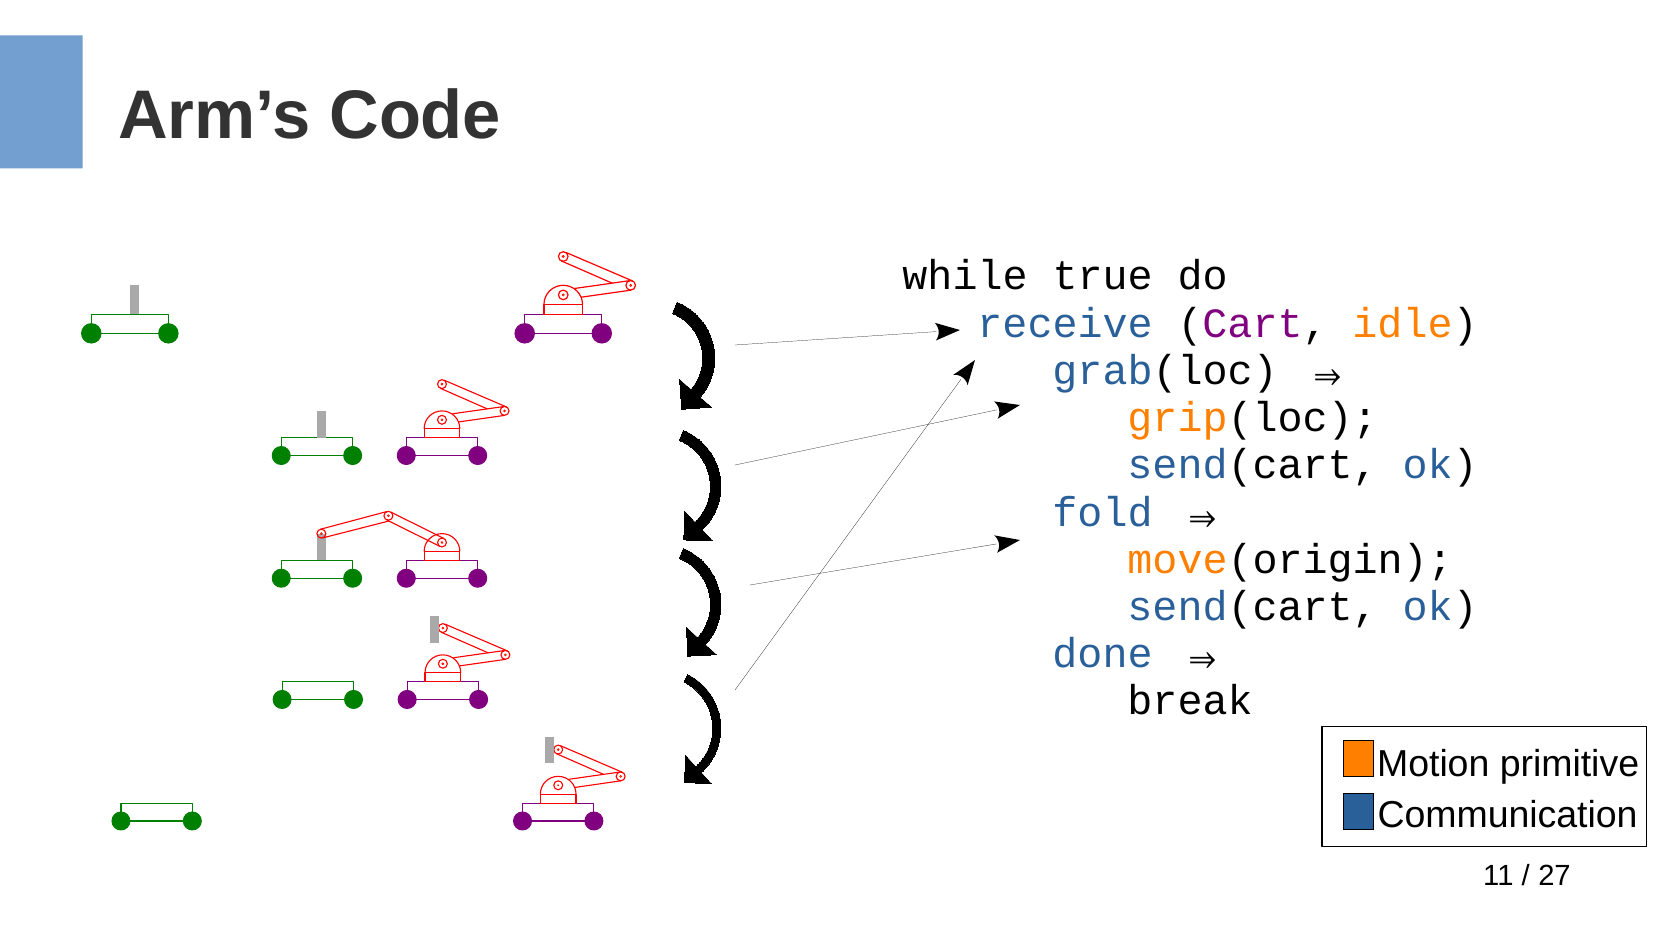

# Arm’s Code
while true do
	receive (Cart, idle)
		grab(loc) ⇒
			grip(loc);
			send(cart, ok)
		fold ⇒
			move(origin);
			send(cart, ok)
		done ⇒
			break
Motion primitive
Communication
11